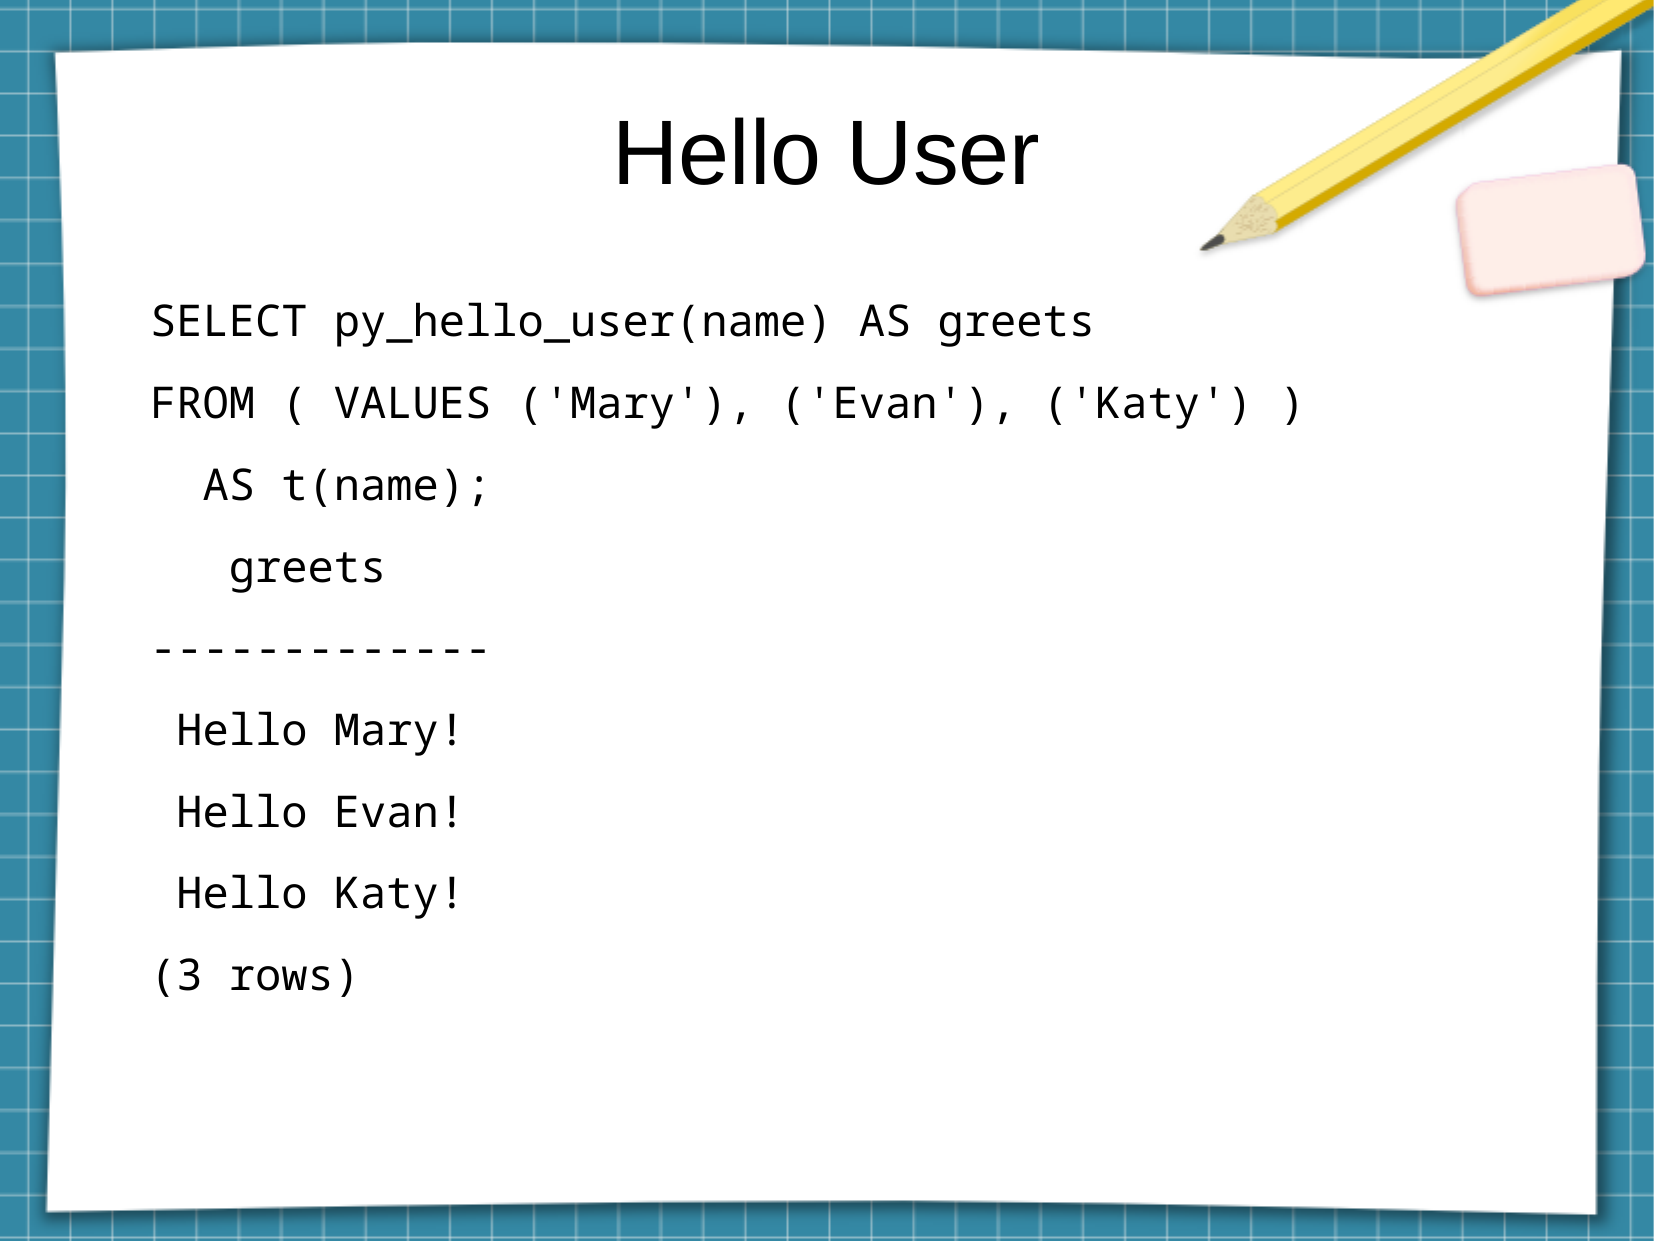

# Hello User
SELECT py_hello_user(name) AS greets
FROM ( VALUES ('Mary'), ('Evan'), ('Katy') )
 AS t(name);
 greets
-------------
 Hello Mary!
 Hello Evan!
 Hello Katy!
(3 rows)